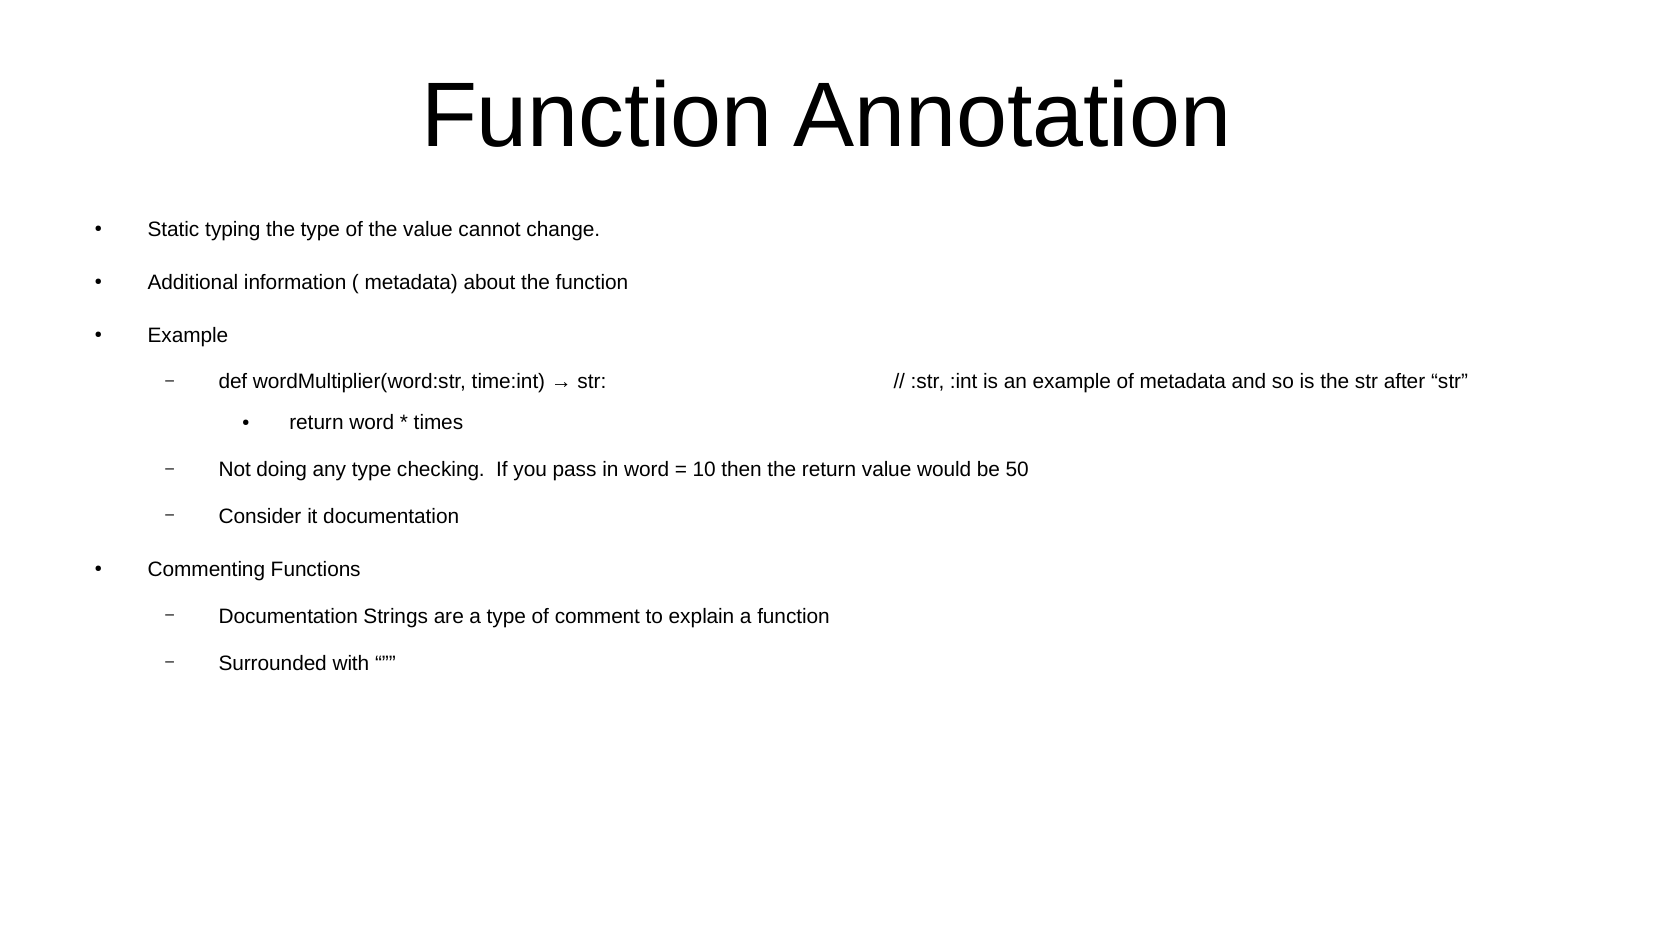

# Function Annotation
Static typing the type of the value cannot change.
Additional information ( metadata) about the function
Example
def wordMultiplier(word:str, time:int) → str:				// :str, :int is an example of metadata and so is the str after “str”
return word * times
Not doing any type checking. If you pass in word = 10 then the return value would be 50
Consider it documentation
Commenting Functions
Documentation Strings are a type of comment to explain a function
Surrounded with “””